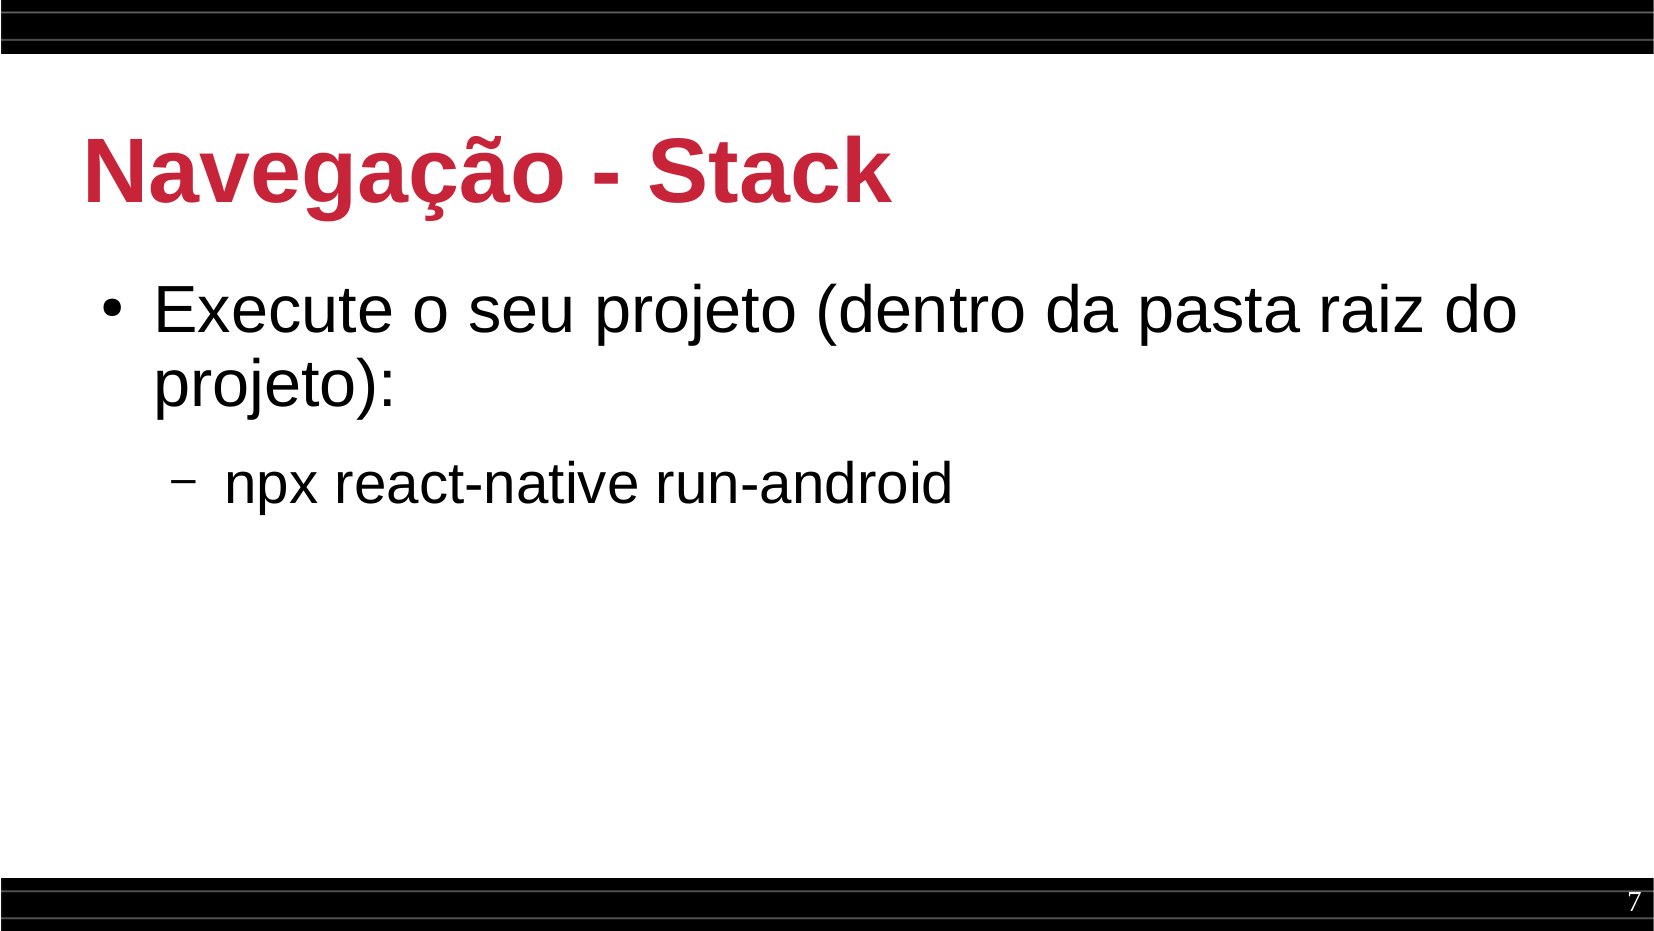

# Navegação - Stack
Execute o seu projeto (dentro da pasta raiz do projeto):
npx react-native run-android